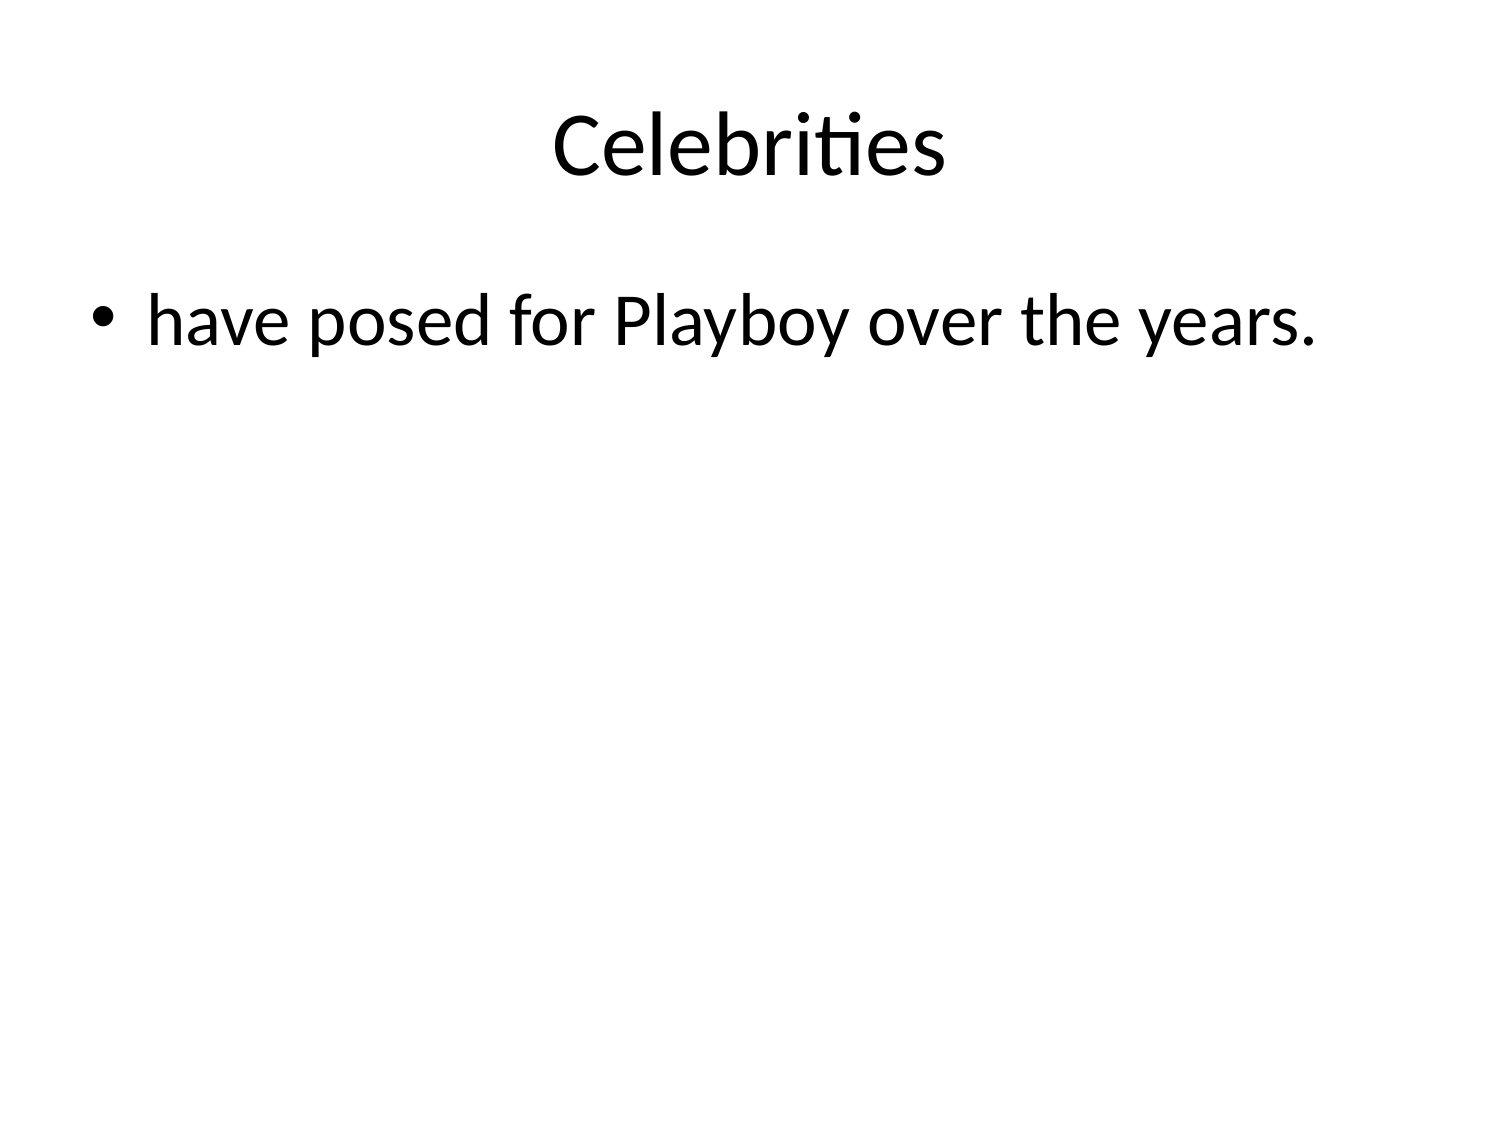

# Celebrities
have posed for Playboy over the years.